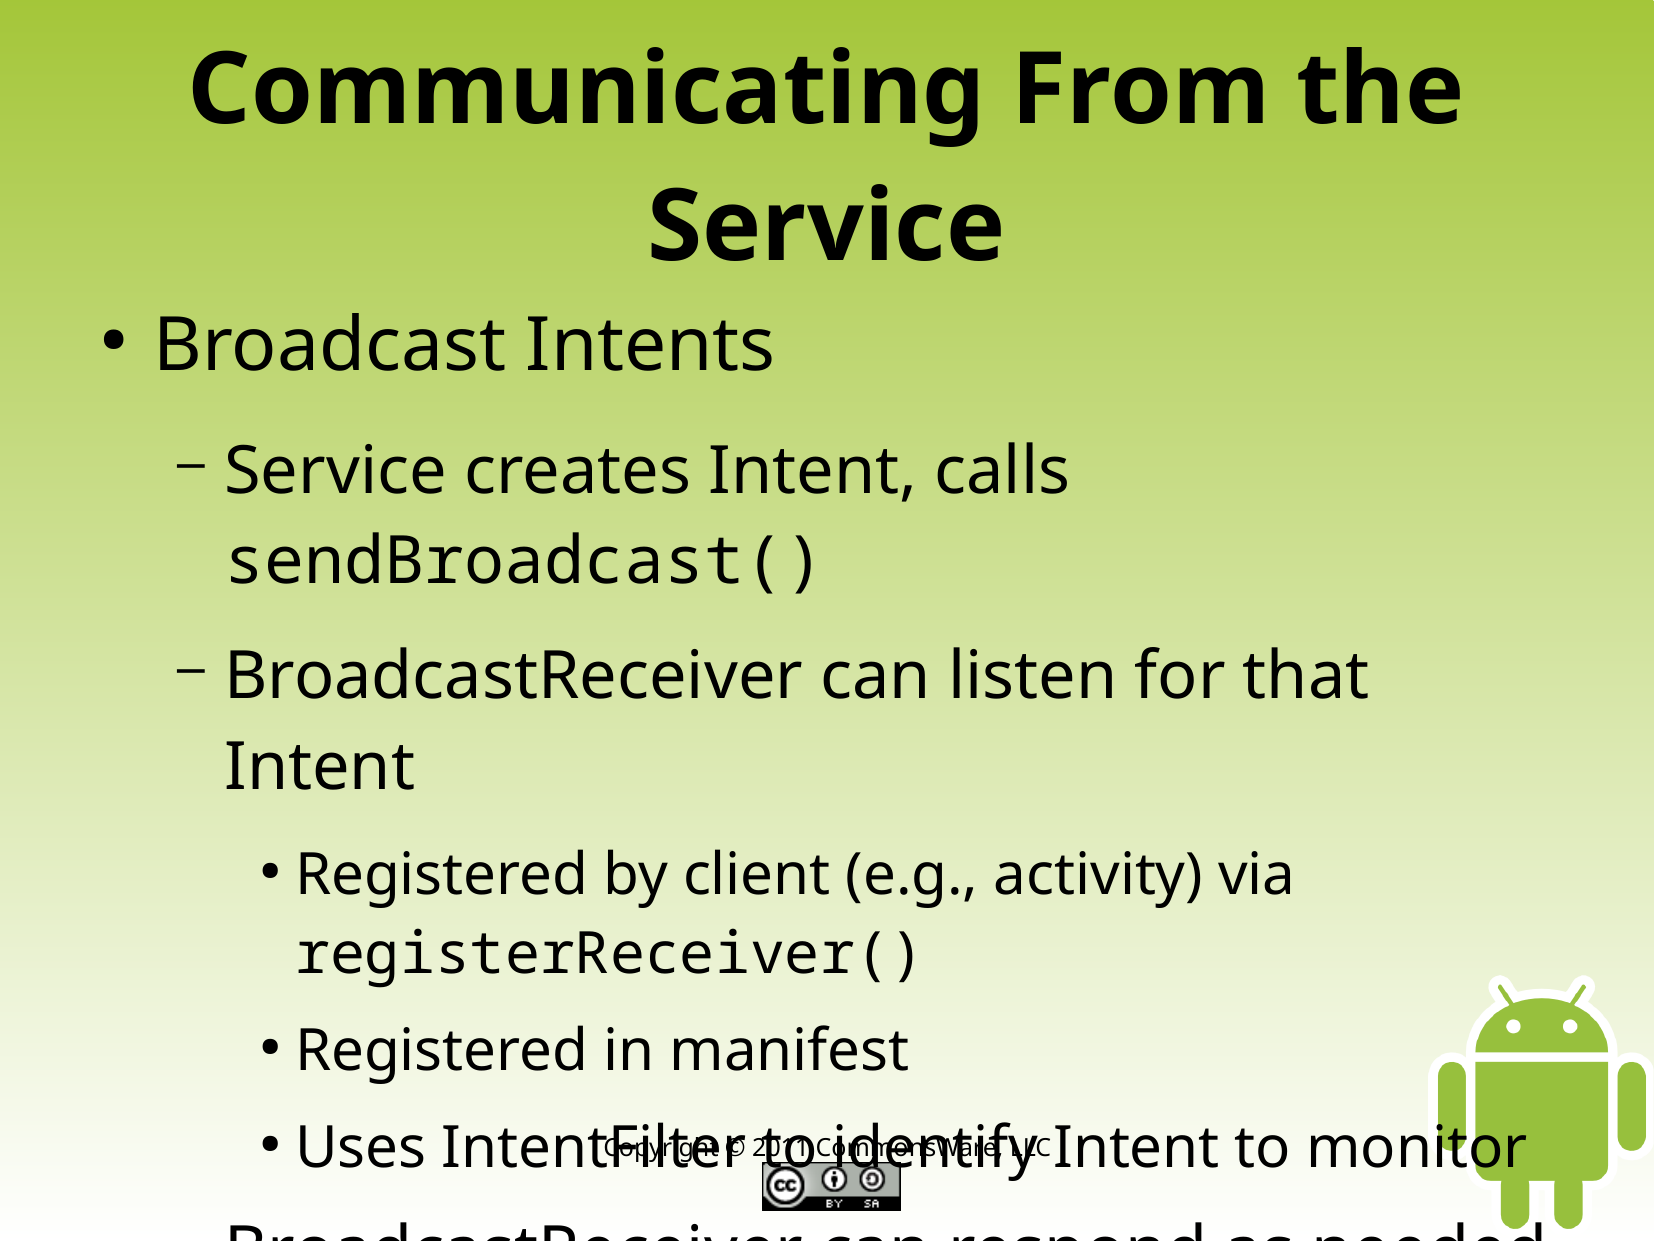

# Communicating From the Service
Broadcast Intents
Service creates Intent, calls sendBroadcast()
BroadcastReceiver can listen for that Intent
Registered by client (e.g., activity) via registerReceiver()
Registered in manifest
Uses IntentFilter to identify Intent to monitor
BroadcastReceiver can respond as needed